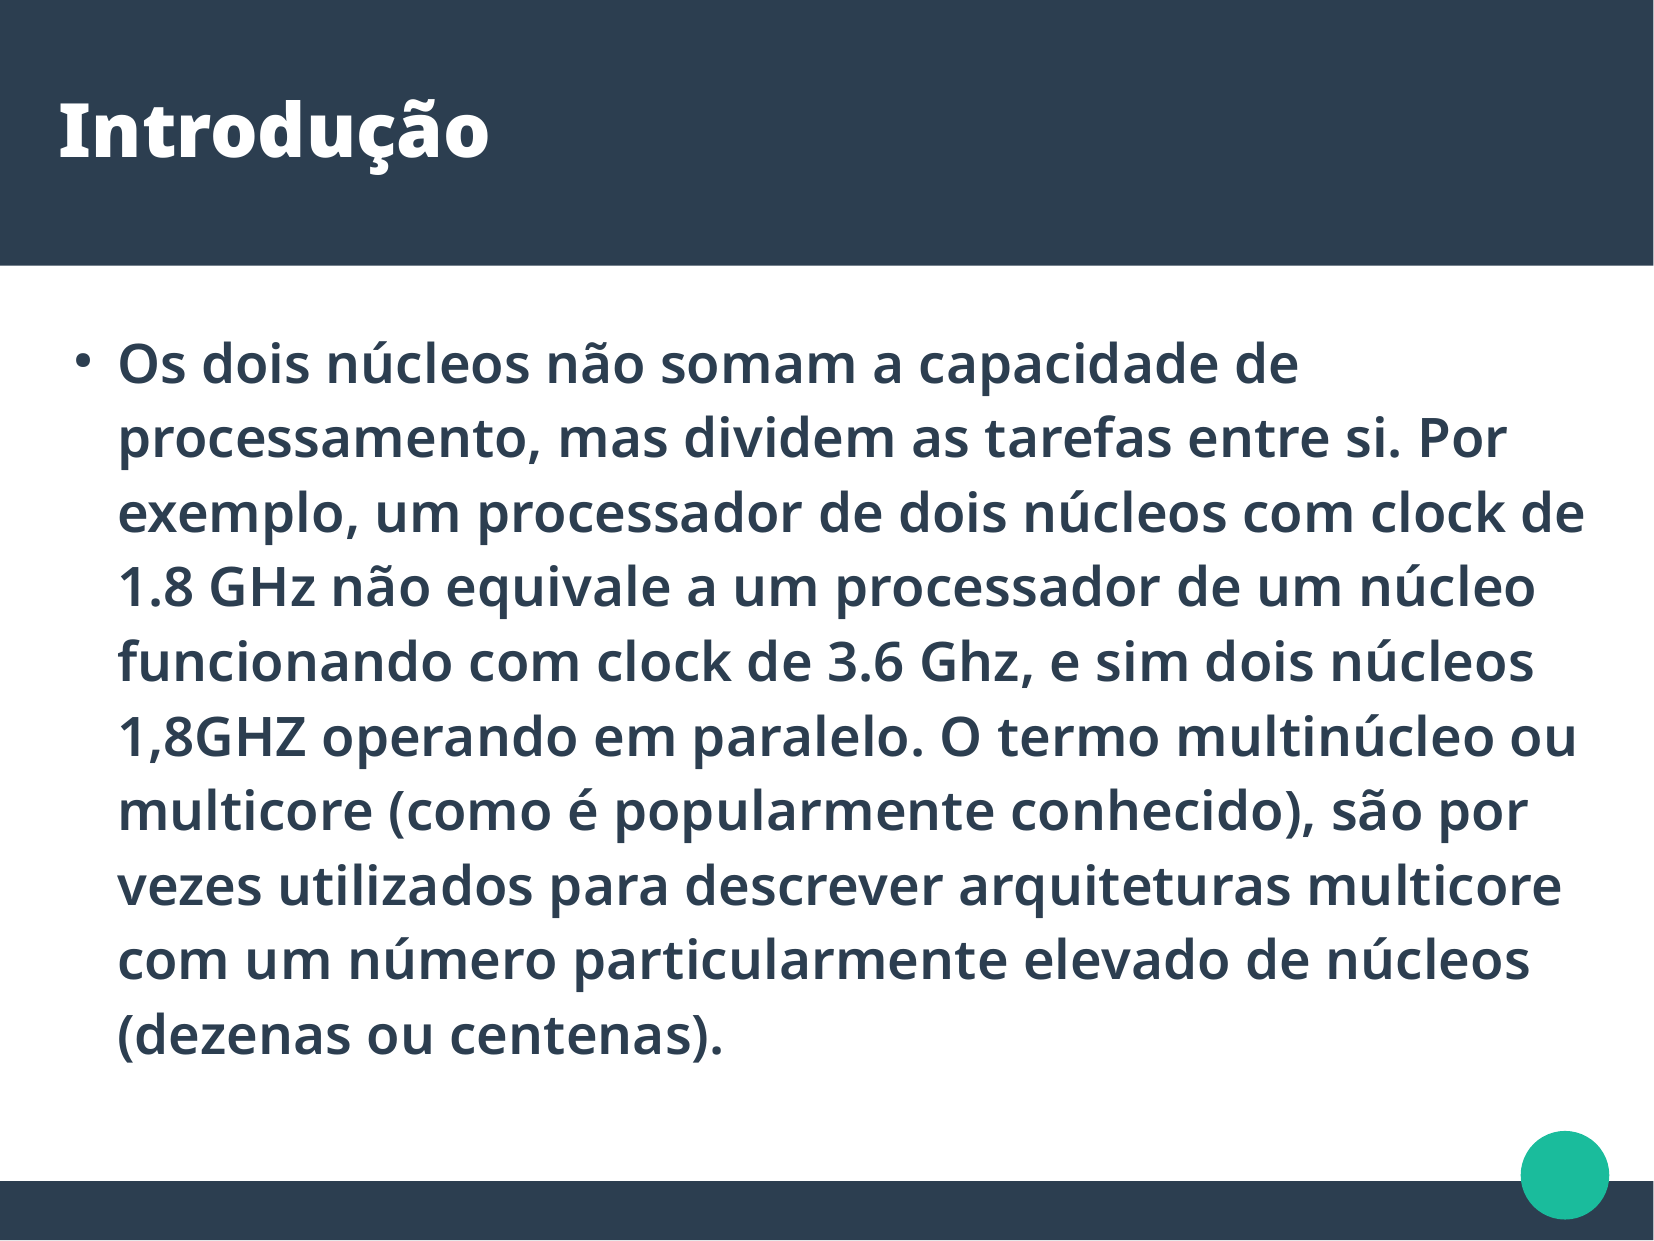

# Introdução
Os dois núcleos não somam a capacidade de processamento, mas dividem as tarefas entre si. Por exemplo, um processador de dois núcleos com clock de 1.8 GHz não equivale a um processador de um núcleo funcionando com clock de 3.6 Ghz, e sim dois núcleos 1,8GHZ operando em paralelo. O termo multinúcleo ou multicore (como é popularmente conhecido), são por vezes utilizados para descrever arquiteturas multicore com um número particularmente elevado de núcleos (dezenas ou centenas).